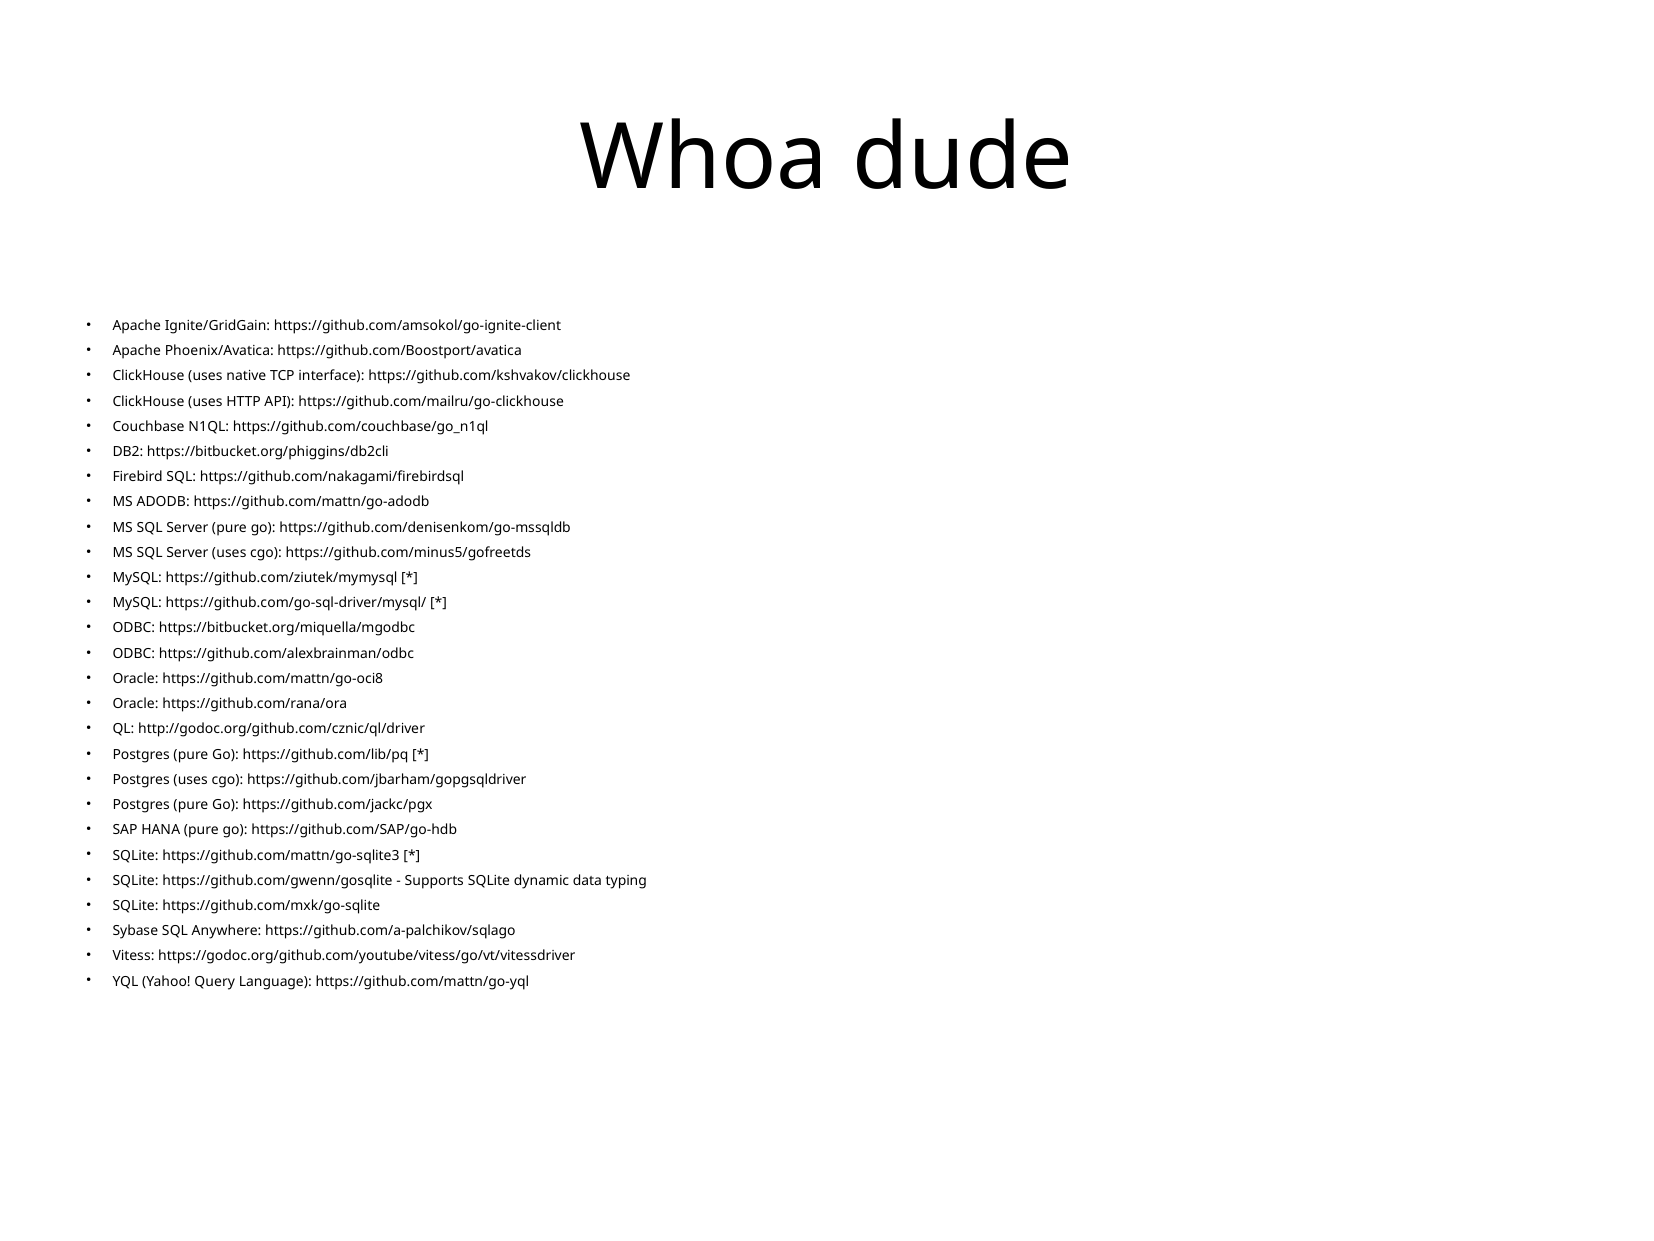

# Whoa dude
 Apache Ignite/GridGain: https://github.com/amsokol/go-ignite-client
 Apache Phoenix/Avatica: https://github.com/Boostport/avatica
 ClickHouse (uses native TCP interface): https://github.com/kshvakov/clickhouse
 ClickHouse (uses HTTP API): https://github.com/mailru/go-clickhouse
 Couchbase N1QL: https://github.com/couchbase/go_n1ql
 DB2: https://bitbucket.org/phiggins/db2cli
 Firebird SQL: https://github.com/nakagami/firebirdsql
 MS ADODB: https://github.com/mattn/go-adodb
 MS SQL Server (pure go): https://github.com/denisenkom/go-mssqldb
 MS SQL Server (uses cgo): https://github.com/minus5/gofreetds
 MySQL: https://github.com/ziutek/mymysql [*]
 MySQL: https://github.com/go-sql-driver/mysql/ [*]
 ODBC: https://bitbucket.org/miquella/mgodbc
 ODBC: https://github.com/alexbrainman/odbc
 Oracle: https://github.com/mattn/go-oci8
 Oracle: https://github.com/rana/ora
 QL: http://godoc.org/github.com/cznic/ql/driver
 Postgres (pure Go): https://github.com/lib/pq [*]
 Postgres (uses cgo): https://github.com/jbarham/gopgsqldriver
 Postgres (pure Go): https://github.com/jackc/pgx
 SAP HANA (pure go): https://github.com/SAP/go-hdb
 SQLite: https://github.com/mattn/go-sqlite3 [*]
 SQLite: https://github.com/gwenn/gosqlite - Supports SQLite dynamic data typing
 SQLite: https://github.com/mxk/go-sqlite
 Sybase SQL Anywhere: https://github.com/a-palchikov/sqlago
 Vitess: https://godoc.org/github.com/youtube/vitess/go/vt/vitessdriver
 YQL (Yahoo! Query Language): https://github.com/mattn/go-yql